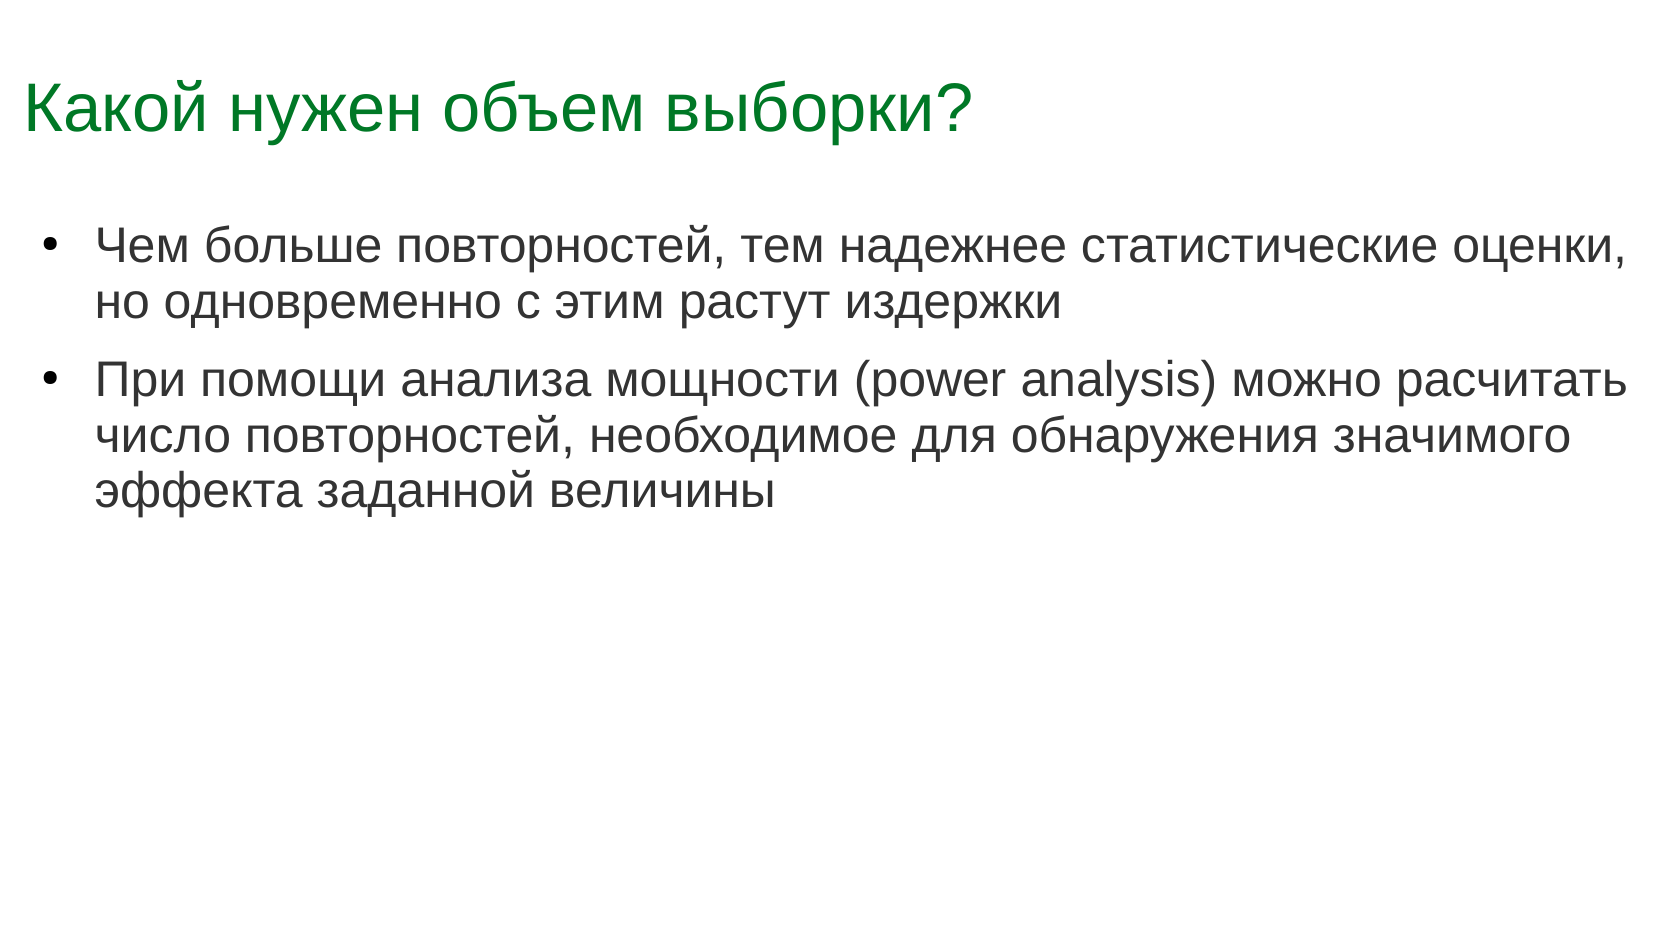

# Какой нужен объем выборки?
Чем больше повторностей, тем надежнее статистические оценки, но одновременно с этим растут издержки
При помощи анализа мощности (power analysis) можно расчитать число повторностей, необходимое для обнаружения значимого эффекта заданной величины